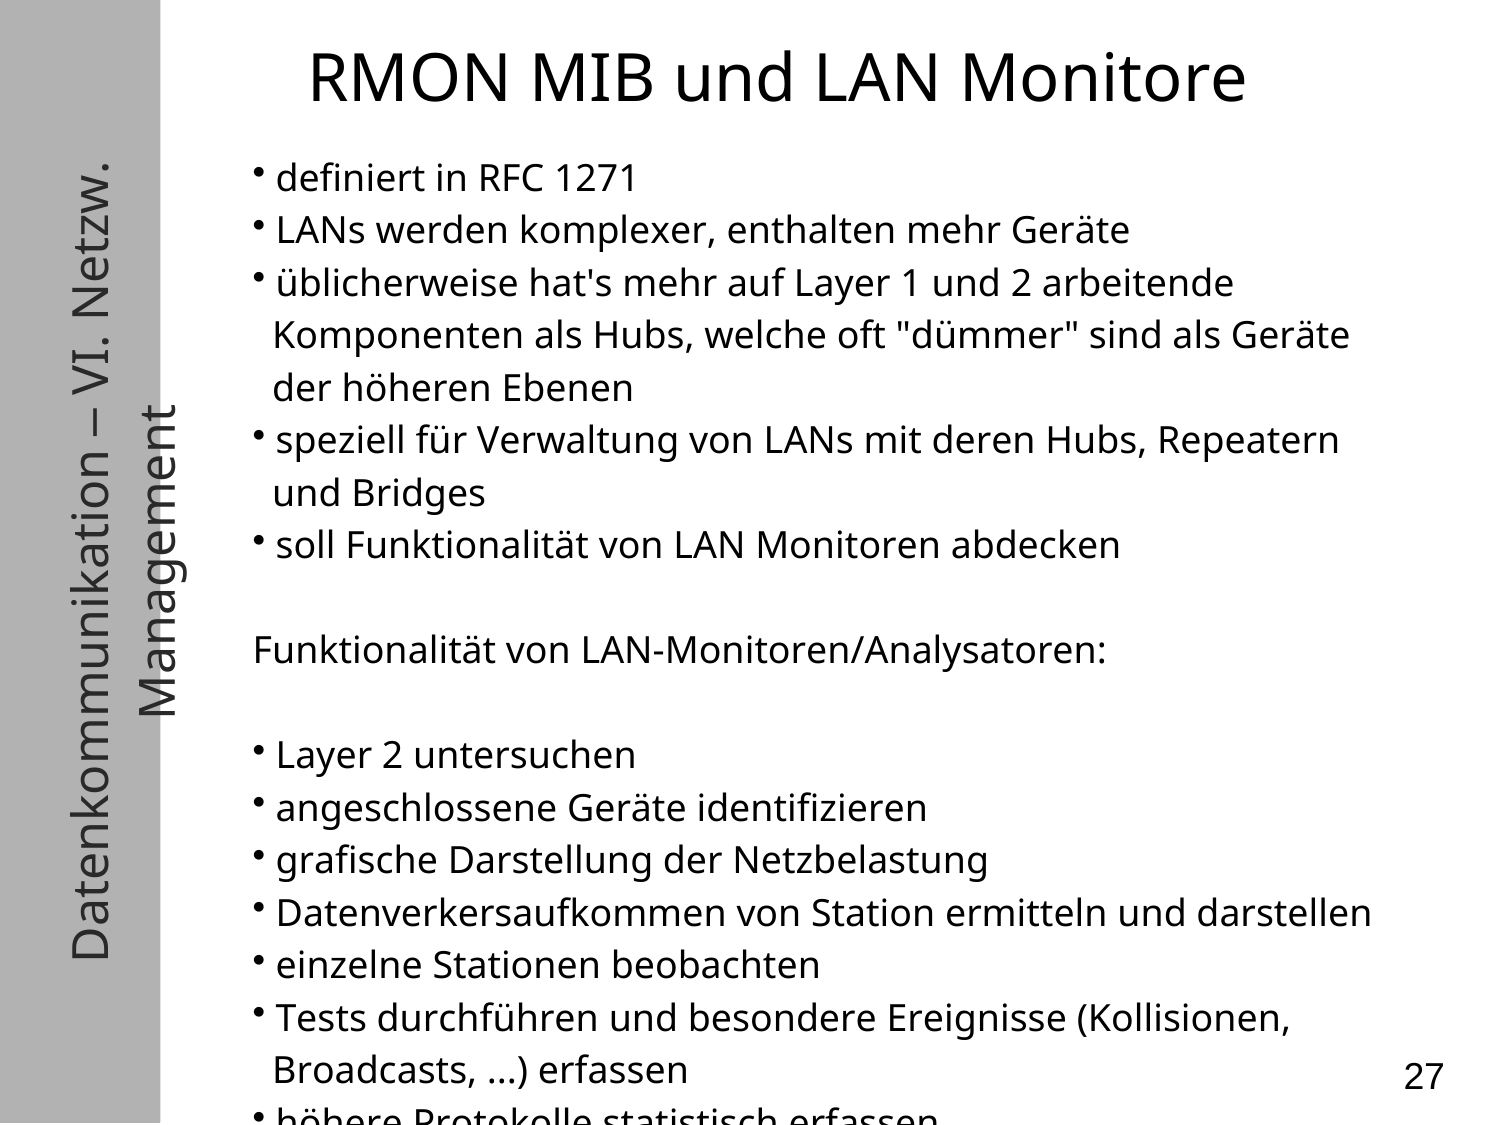

RMON MIB und LAN Monitore
 definiert in RFC 1271
 LANs werden komplexer, enthalten mehr Geräte
 üblicherweise hat's mehr auf Layer 1 und 2 arbeitende
 Komponenten als Hubs, welche oft "dümmer" sind als Geräte
 der höheren Ebenen
 speziell für Verwaltung von LANs mit deren Hubs, Repeatern
 und Bridges
 soll Funktionalität von LAN Monitoren abdecken
Funktionalität von LAN-Monitoren/Analysatoren:
 Layer 2 untersuchen
 angeschlossene Geräte identifizieren
 grafische Darstellung der Netzbelastung
 Datenverkersaufkommen von Station ermitteln und darstellen
 einzelne Stationen beobachten
 Tests durchführen und besondere Ereignisse (Kollisionen,
 Broadcasts, ...) erfassen
 höhere Protokolle statistisch erfassen
 implementiert in Software
Datenkommunikation – VI. Netzw. Management